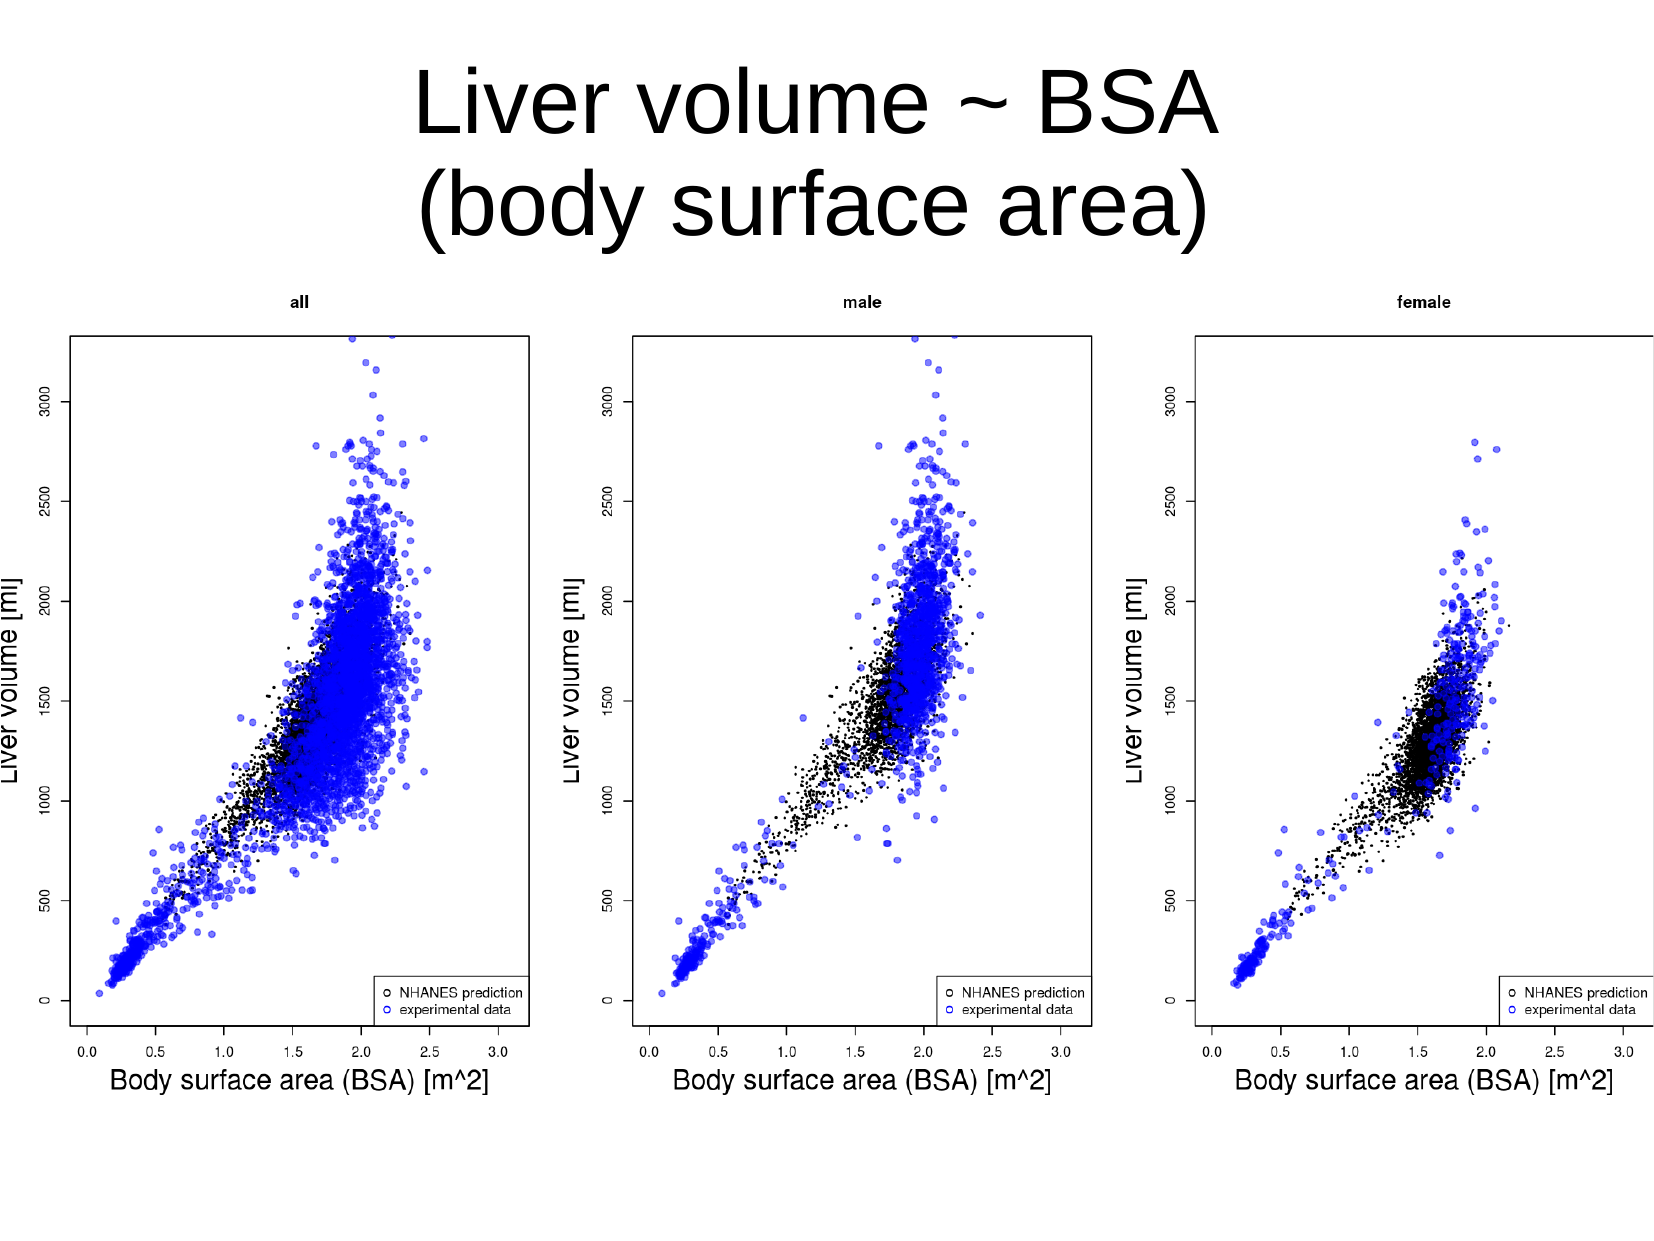

# Liver volume ~ BSA (body surface area)